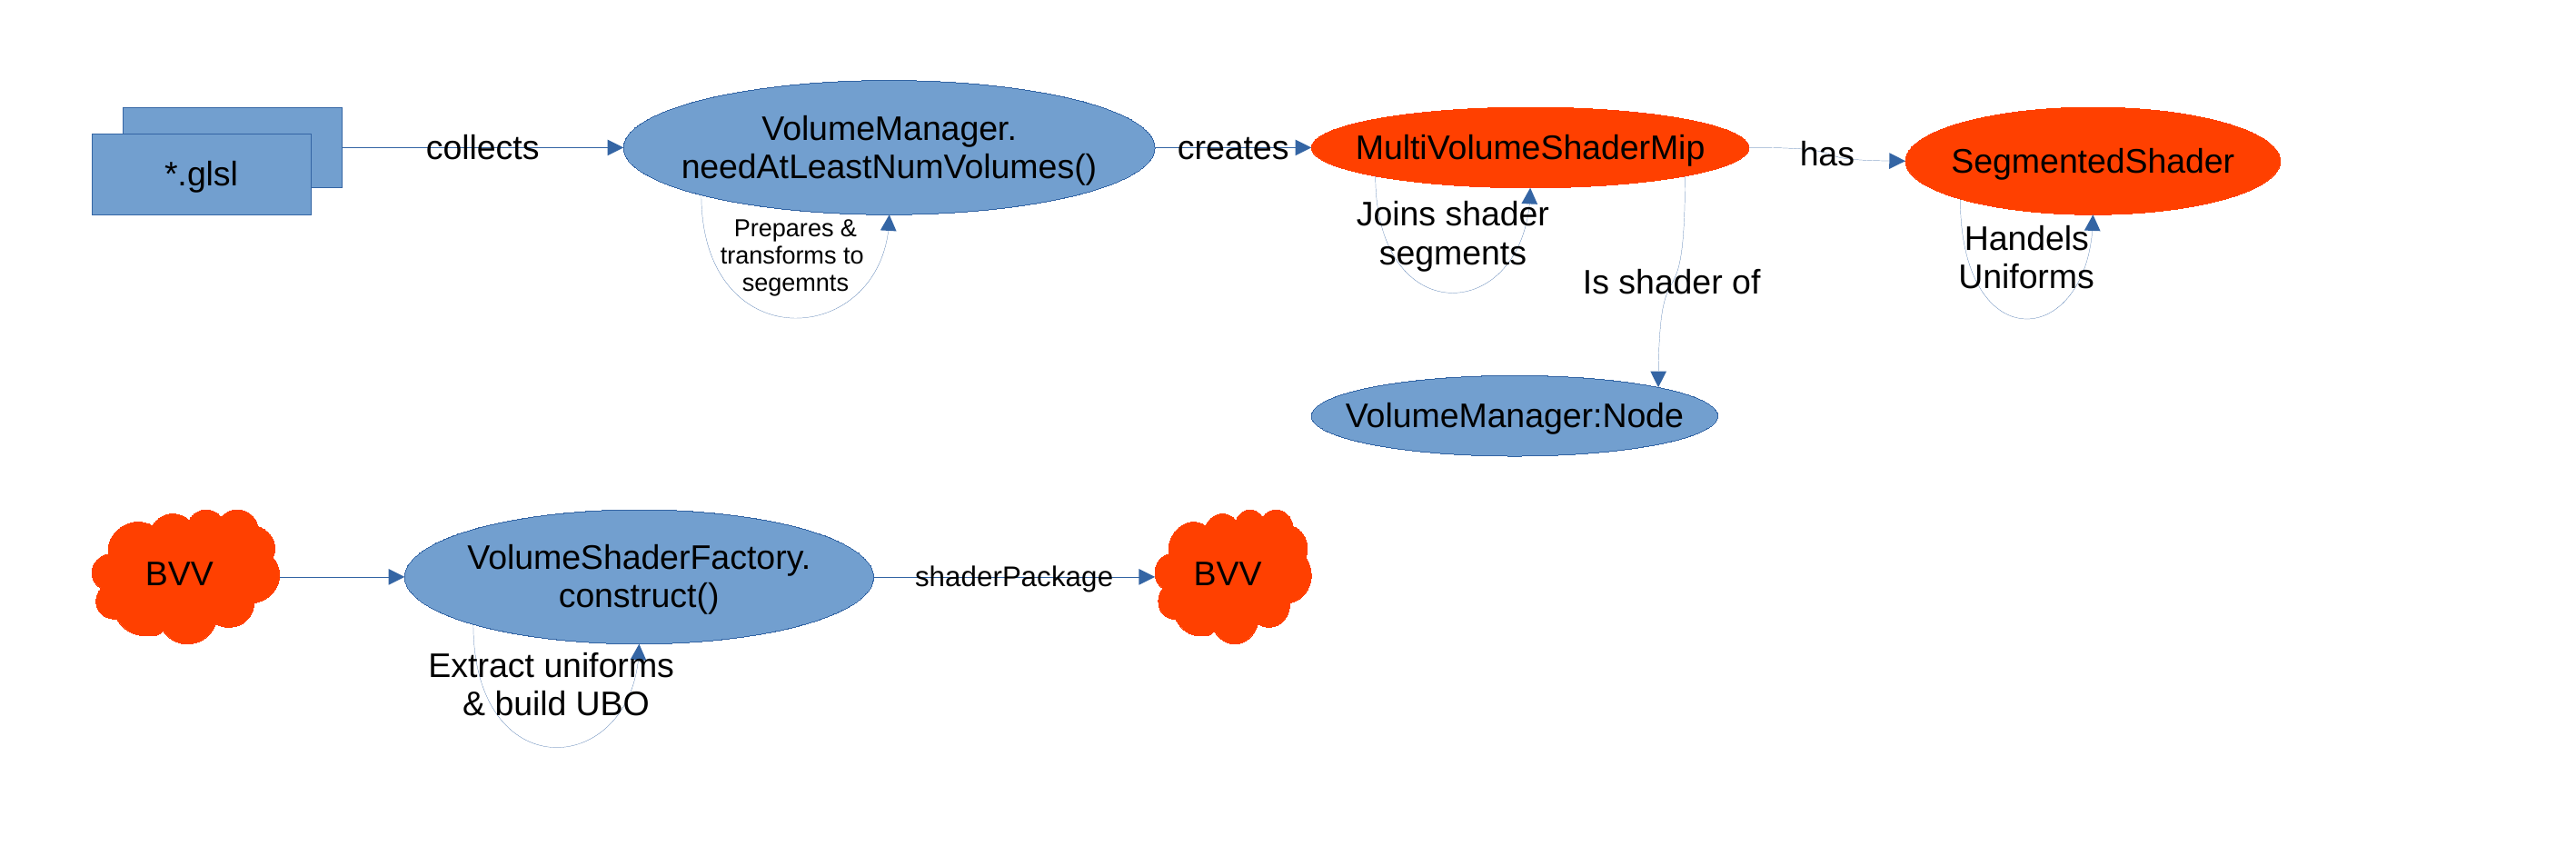

VolumeManager.
needAtLeastNumVolumes()
MultiVolumeShaderMip
SegmentedShader
*.glsl
VolumeManager:Node
BVV
VolumeShaderFactory.
construct()
BVV